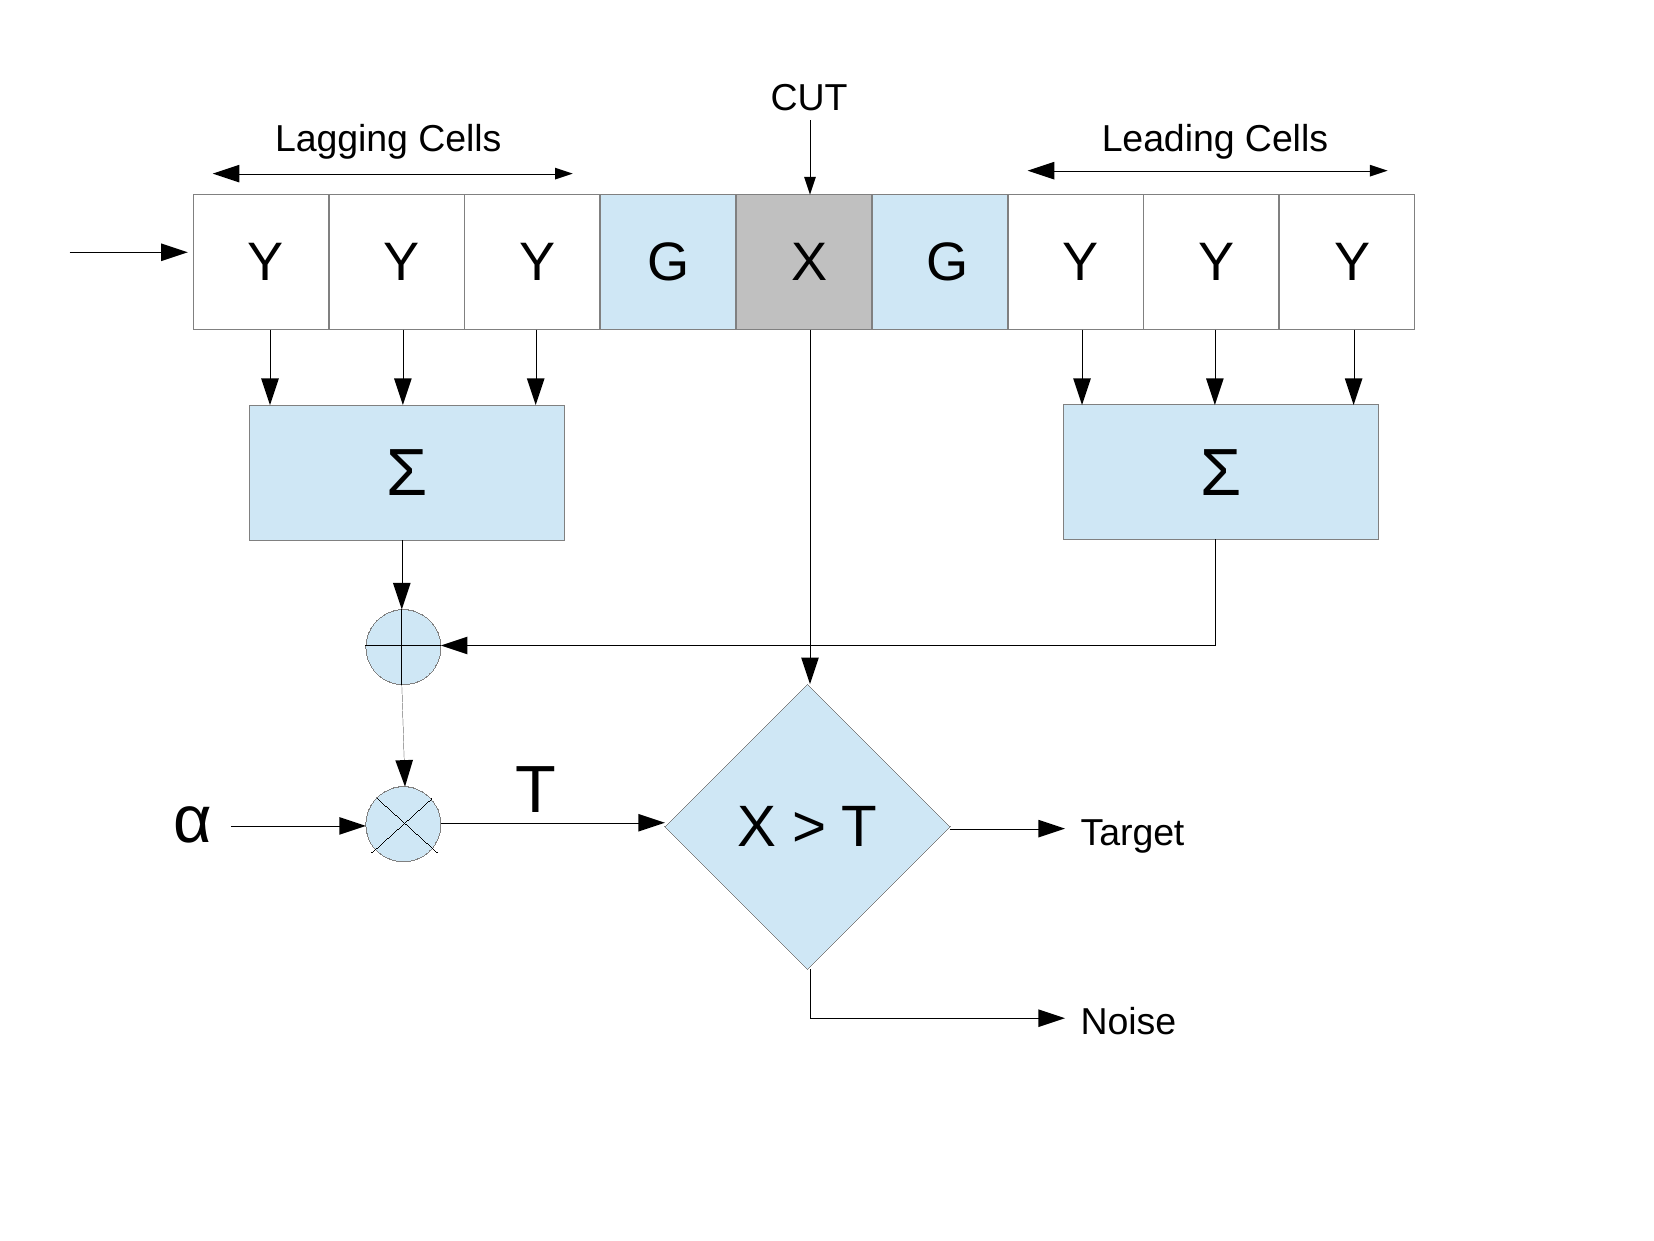

CUT
Lagging Cells
Leading Cells
 Y
 Y
 Y
 Y
 X
 Y
 Y
 G
G
Σ
Σ
X > T
T
α
Target
Noise